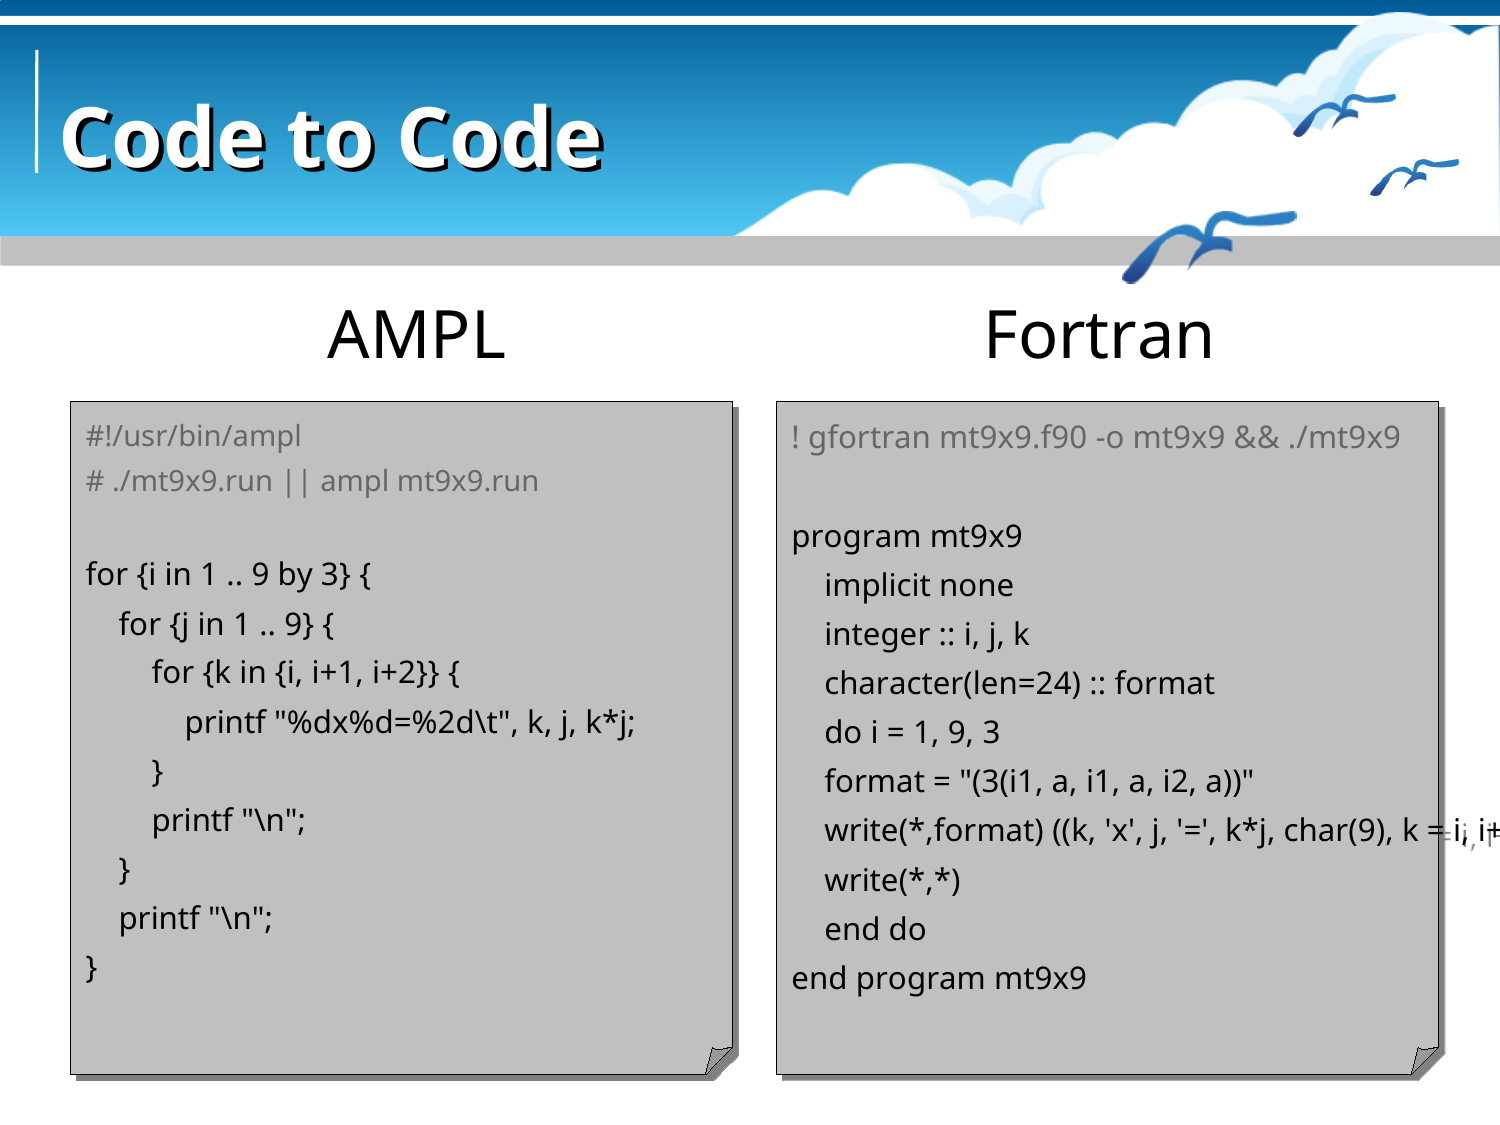

# Code to Code
Fortran
AMPL
#!/usr/bin/ampl
# ./mt9x9.run || ampl mt9x9.run
for {i in 1 .. 9 by 3} {
 for {j in 1 .. 9} {
 for {k in {i, i+1, i+2}} {
 printf "%dx%d=%2d\t", k, j, k*j;
 }
 printf "\n";
 }
 printf "\n";
}
! gfortran mt9x9.f90 -o mt9x9 && ./mt9x9
program mt9x9
 implicit none
 integer :: i, j, k
 character(len=24) :: format
 do i = 1, 9, 3
 format = "(3(i1, a, i1, a, i2, a))"
 write(*,format) ((k, 'x', j, '=', k*j, char(9), k = i, i+2), j = 1, 9)
 write(*,*)
 end do
end program mt9x9